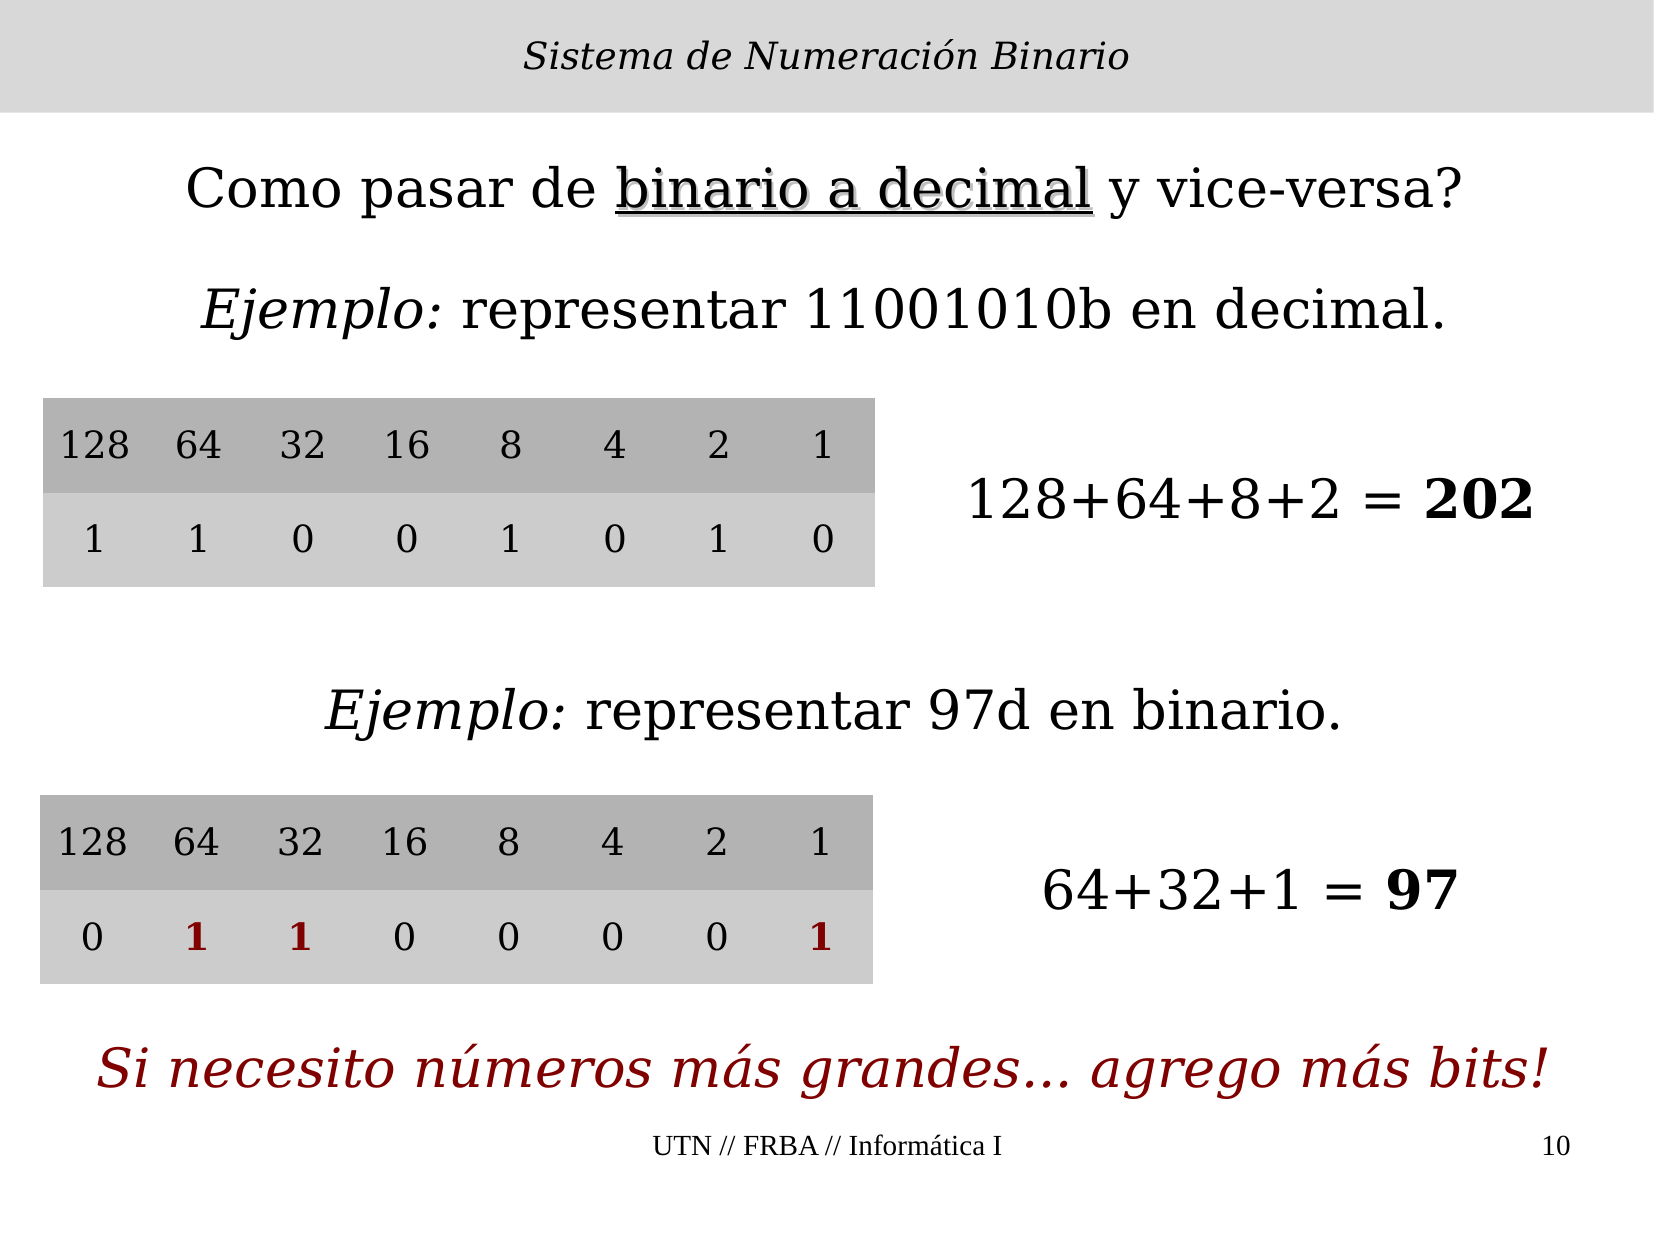

Sistema de Numeración Binario
Como pasar de binario a decimal y vice-versa?
Ejemplo: representar 11001010b en decimal.
| 128 | 64 | 32 | 16 | 8 | 4 | 2 | 1 |
| --- | --- | --- | --- | --- | --- | --- | --- |
| 1 | 1 | 0 | 0 | 1 | 0 | 1 | 0 |
128+64+8+2 = 202
Ejemplo: representar 97d en binario.
| 128 | 64 | 32 | 16 | 8 | 4 | 2 | 1 |
| --- | --- | --- | --- | --- | --- | --- | --- |
| 0 | 1 | 1 | 0 | 0 | 0 | 0 | 1 |
64+32+1 = 97
Si necesito números más grandes... agrego más bits!
UTN // FRBA // Informática I
10